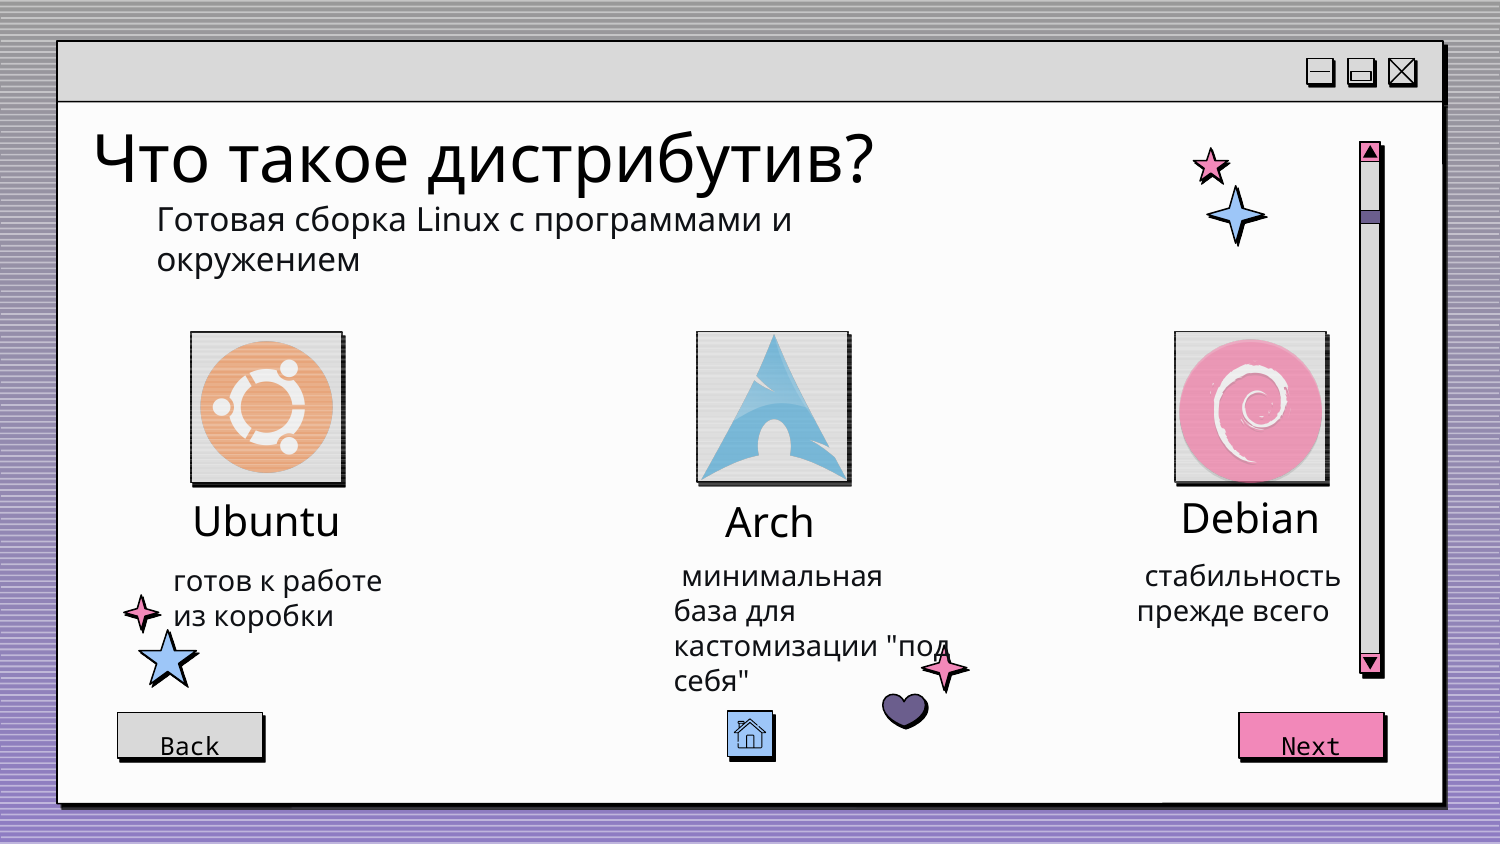

# Что такое дистрибутив?
Готовая сборка Linux с программами и окружением
Debian
Ubuntu
Arch
 минимальная база для кастомизации "под себя"
 стабильность прежде всего
готов к работе
из коробки
Back
Next